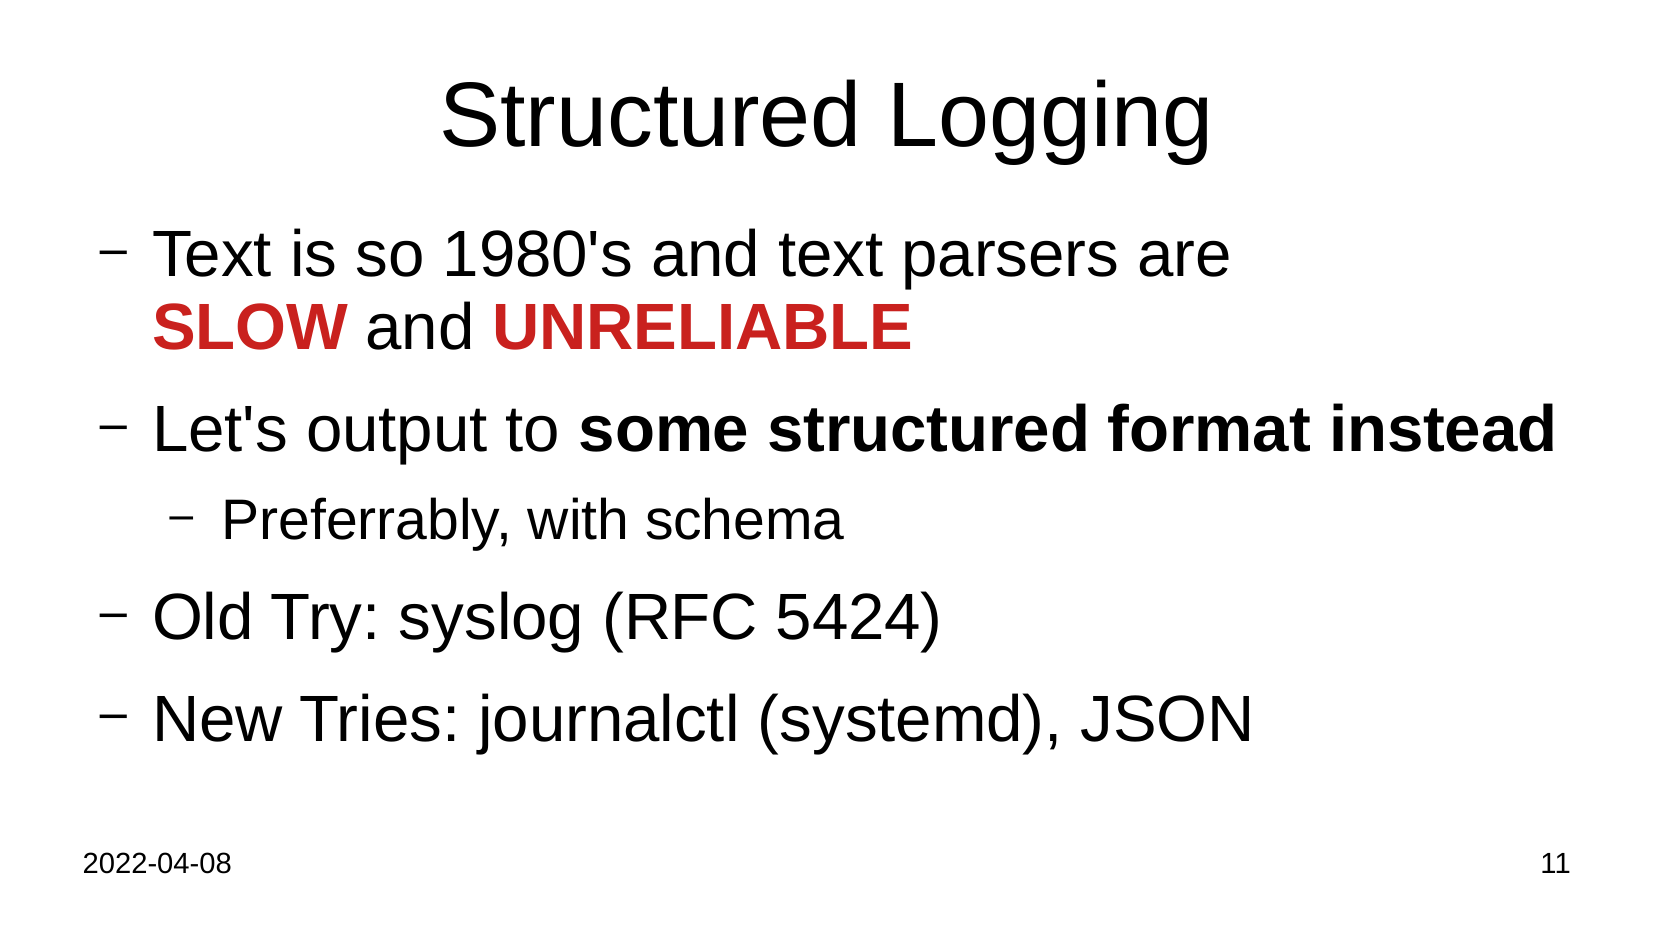

# Structured Logging
Text is so 1980's and text parsers are
SLOW and UNRELIABLE
Let's output to some structured format instead
Preferrably, with schema
Old Try: syslog (RFC 5424)
New Tries: journalctl (systemd), JSON
2022-04-08
11